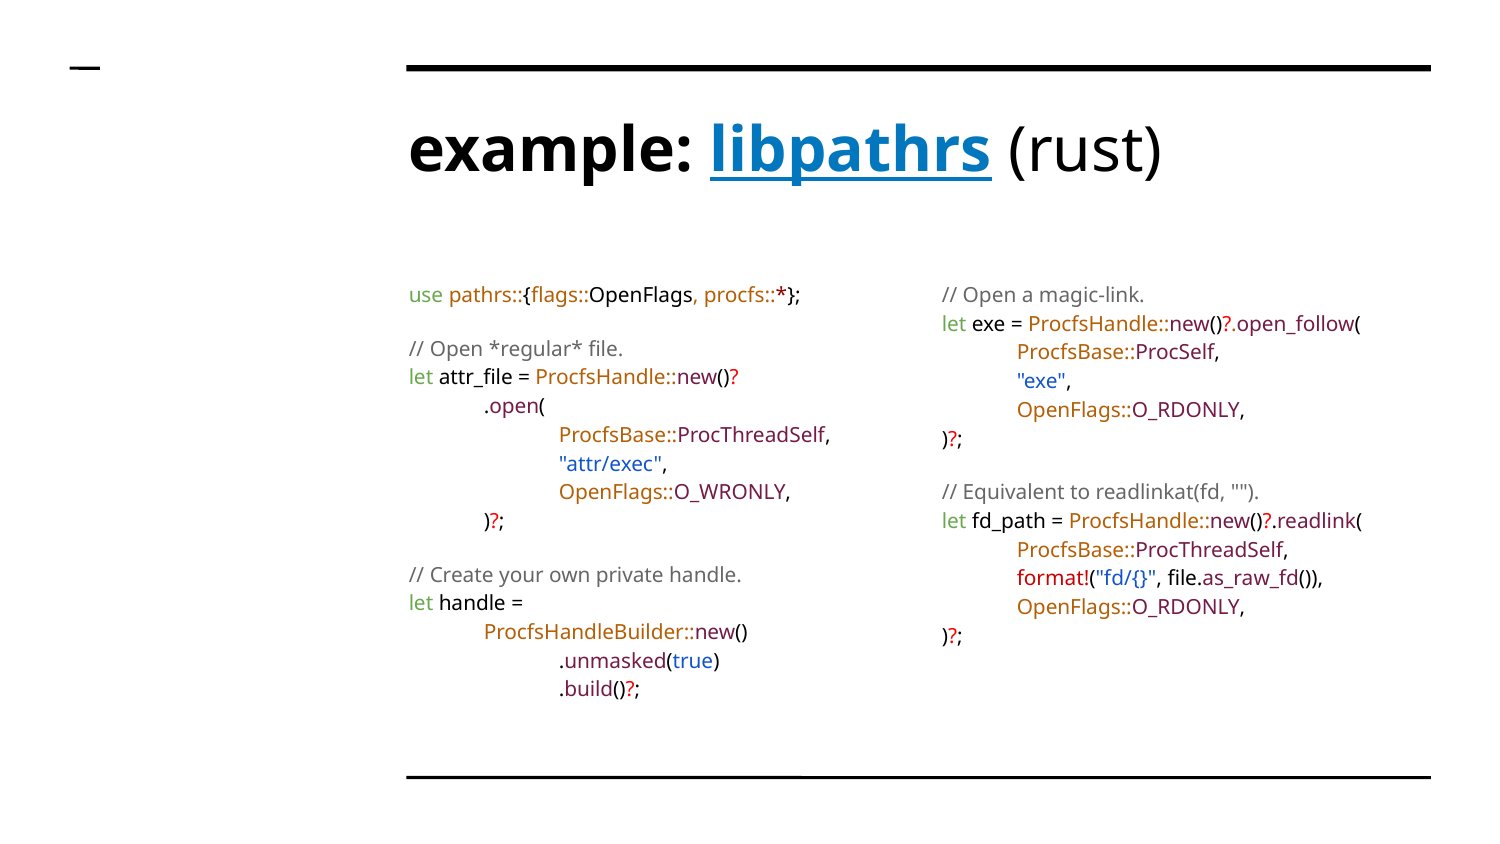

# example: libpathrs (rust)
use pathrs::{flags::OpenFlags, procfs::*};
// Open *regular* file.
let attr_file = ProcfsHandle::new()?
	.open(
		ProcfsBase::ProcThreadSelf,
		"attr/exec",
		OpenFlags::O_WRONLY,
	)?;
// Create your own private handle.
let handle =
	ProcfsHandleBuilder::new()
		.unmasked(true)
		.build()?;
// Open a magic-link.
let exe = ProcfsHandle::new()?.open_follow(
	ProcfsBase::ProcSelf,
	"exe",
	OpenFlags::O_RDONLY,
)?;
// Equivalent to readlinkat(fd, "").
let fd_path = ProcfsHandle::new()?.readlink(
	ProcfsBase::ProcThreadSelf,
	format!("fd/{}", file.as_raw_fd()),
	OpenFlags::O_RDONLY,
)?;